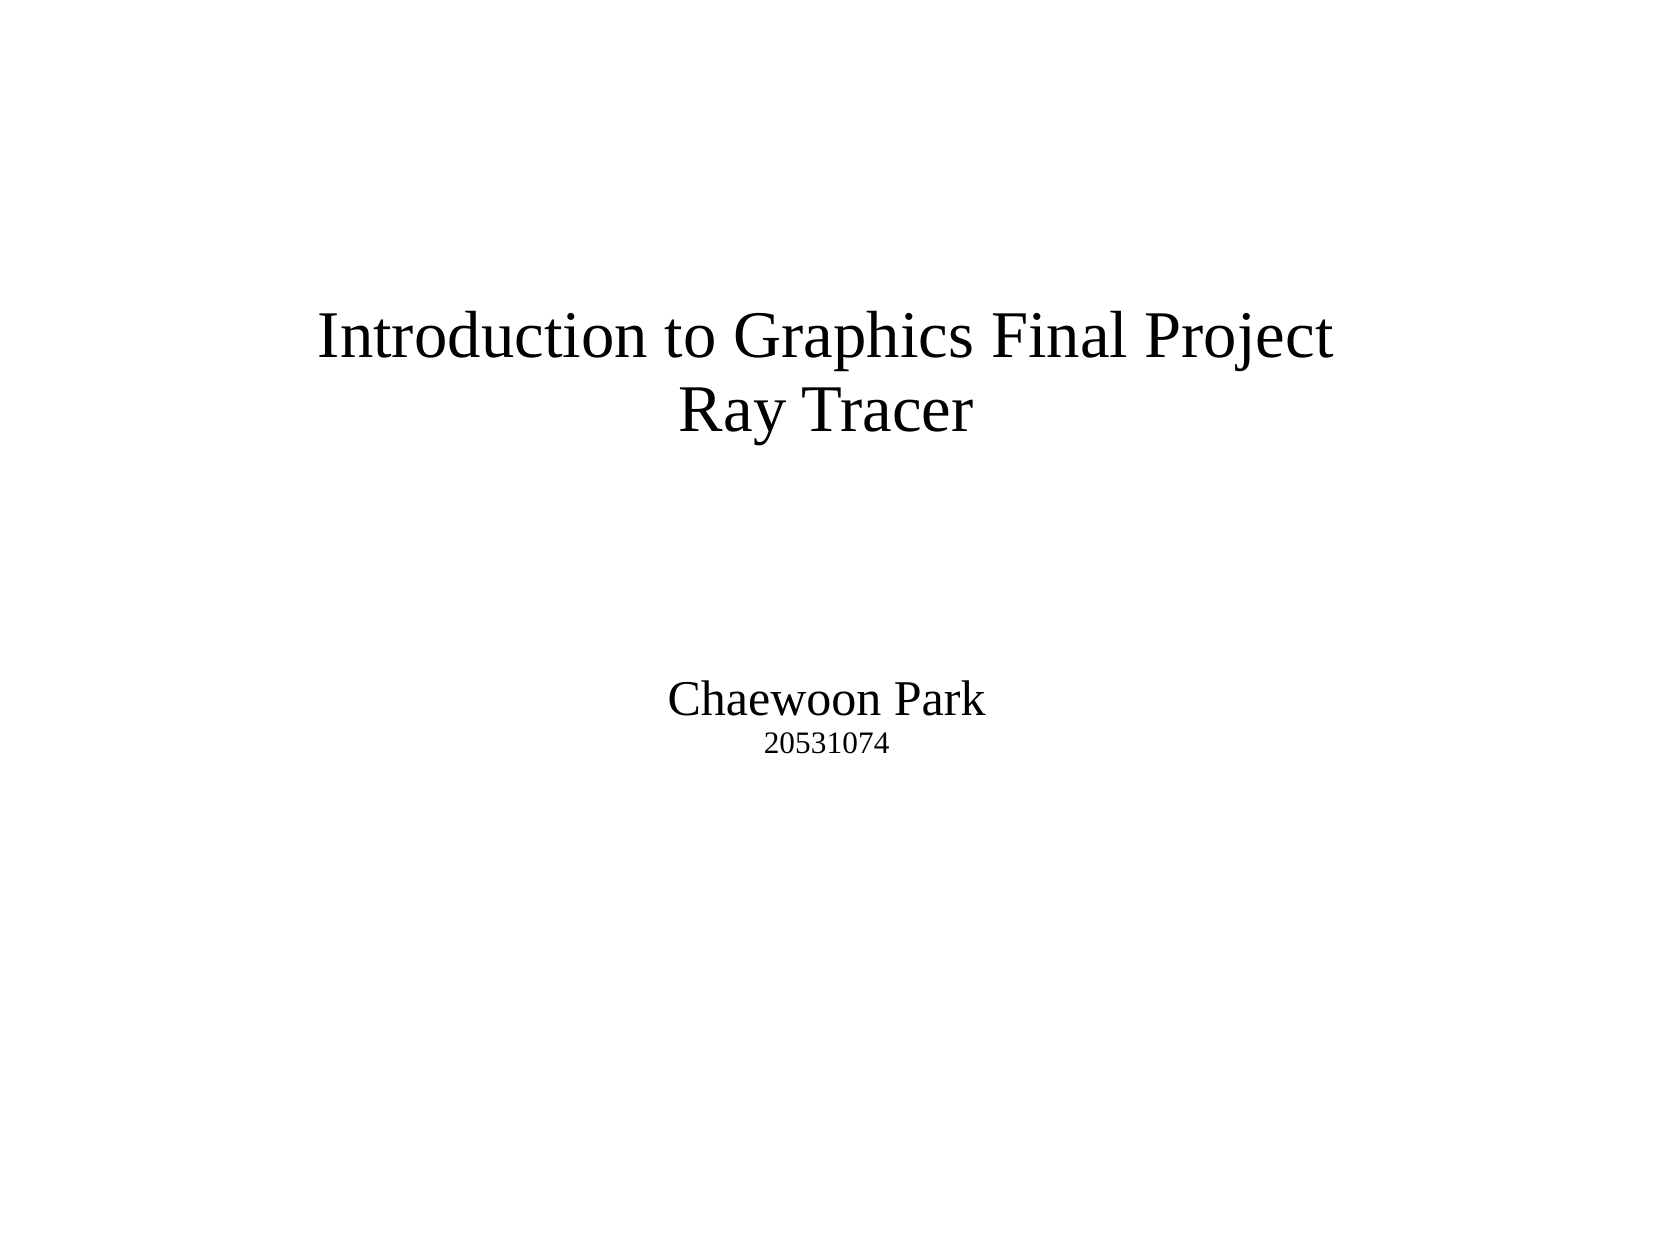

Introduction to Graphics Final Project
Ray Tracer
Chaewoon Park
20531074